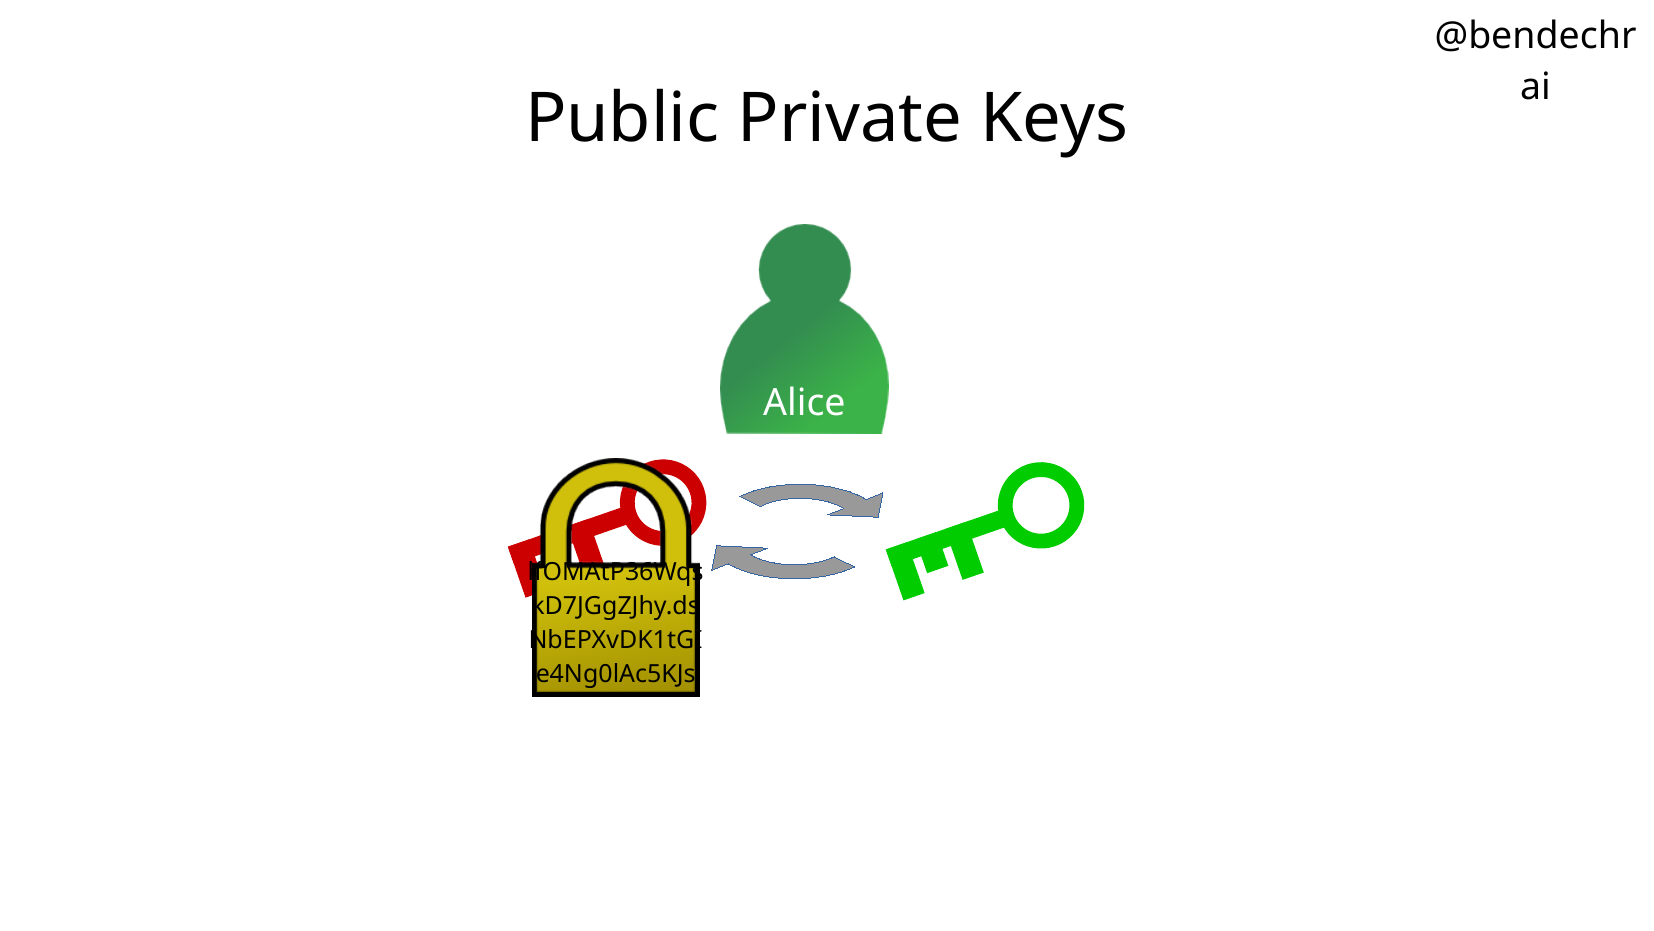

# Public Private Keys
Alice
lfOMAtP36Wqs
kD7JGgZJhy.ds
NbEPXvDK1tGI
e4Ng0lAc5KJs